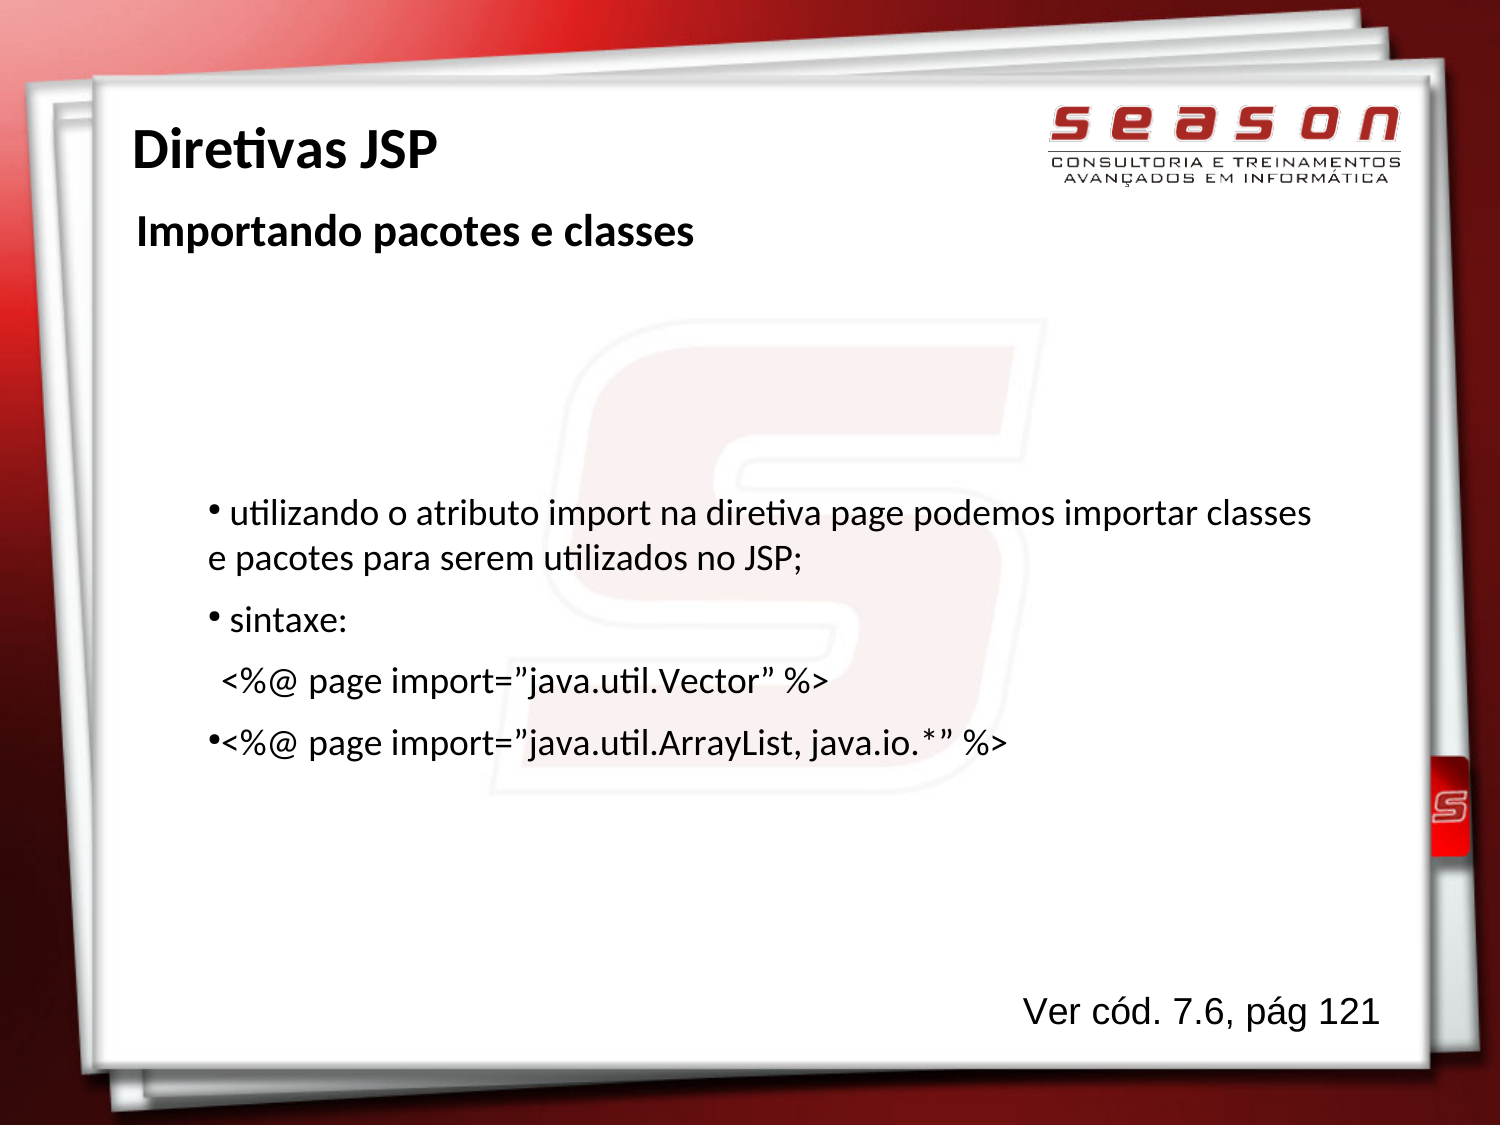

# Diretivas JSP
Importando pacotes e classes
 utilizando o atributo import na diretiva page podemos importar classes e pacotes para serem utilizados no JSP;
 sintaxe:
<%@ page import=”java.util.Vector” %>
<%@ page import=”java.util.ArrayList, java.io.*” %>
Ver cód. 7.6, pág 121